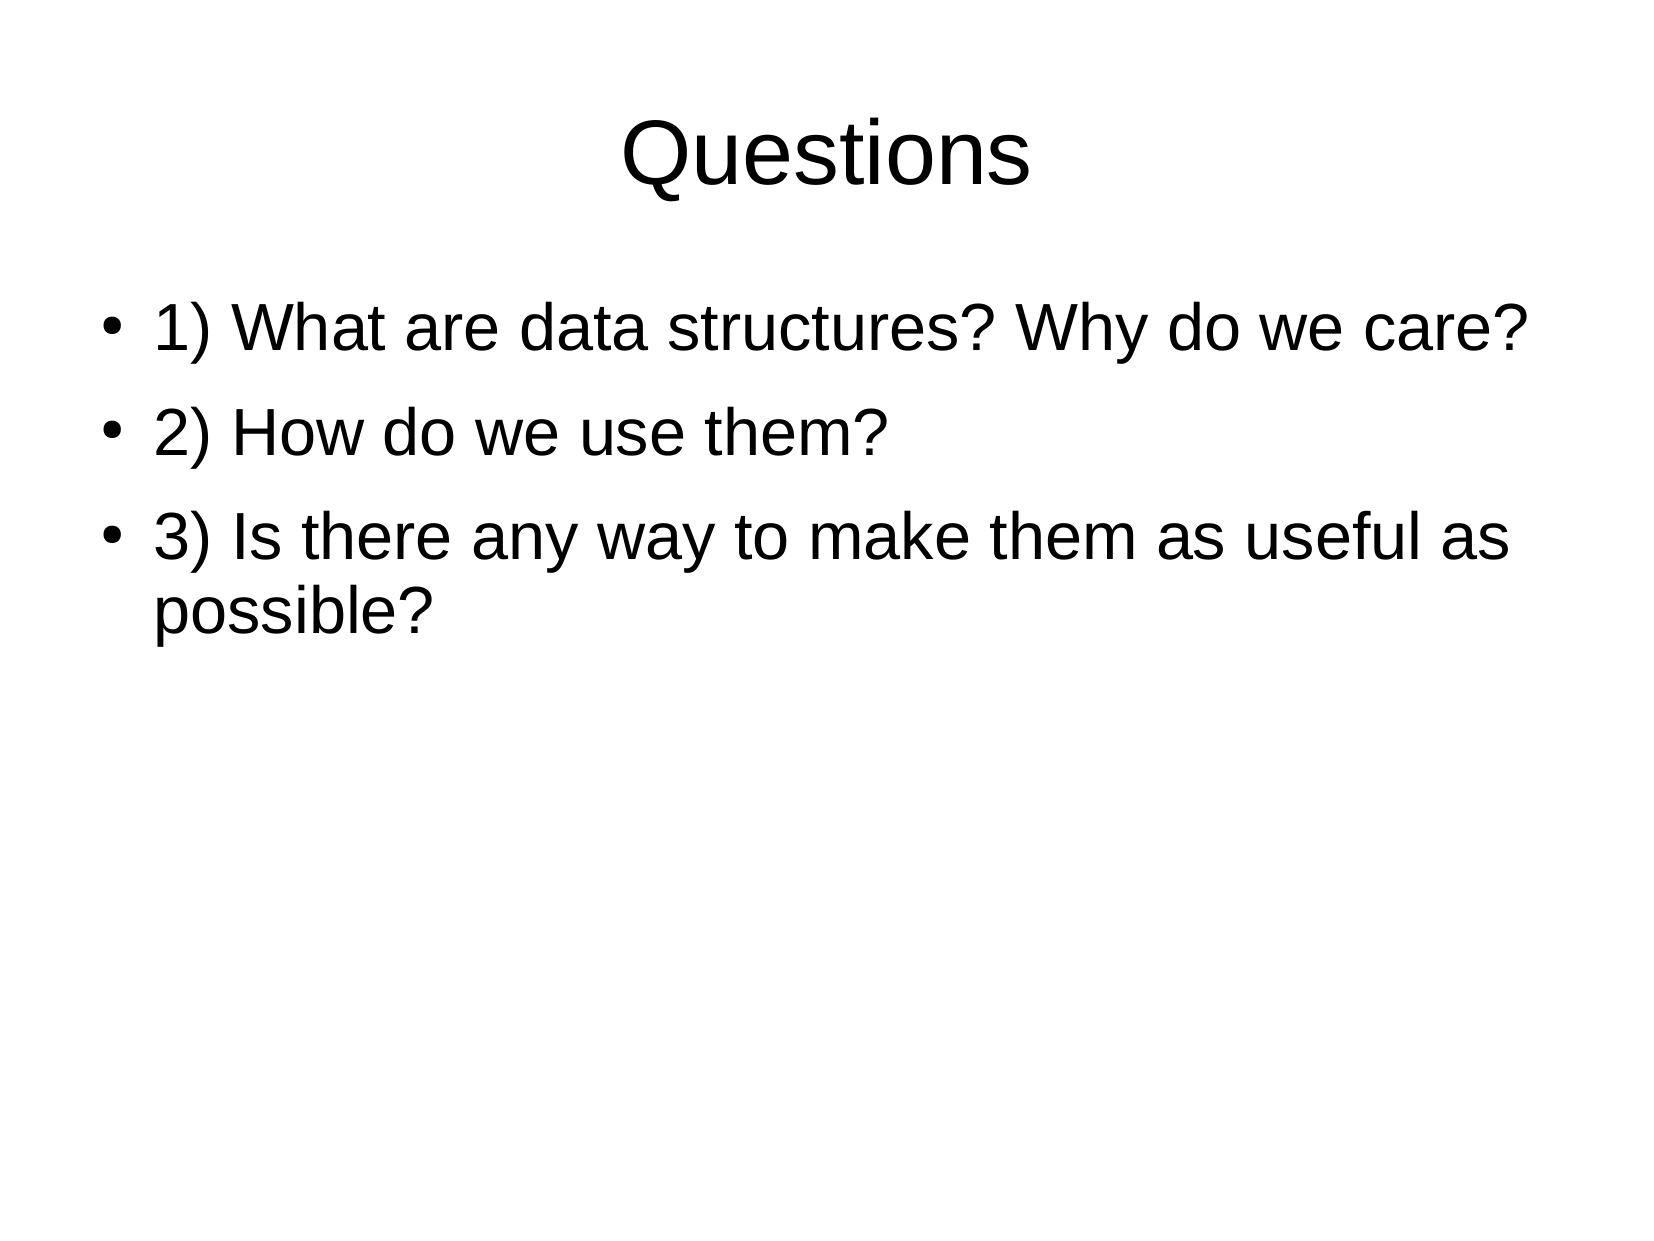

# Questions
1) What are data structures? Why do we care?
2) How do we use them?
3) Is there any way to make them as useful as possible?